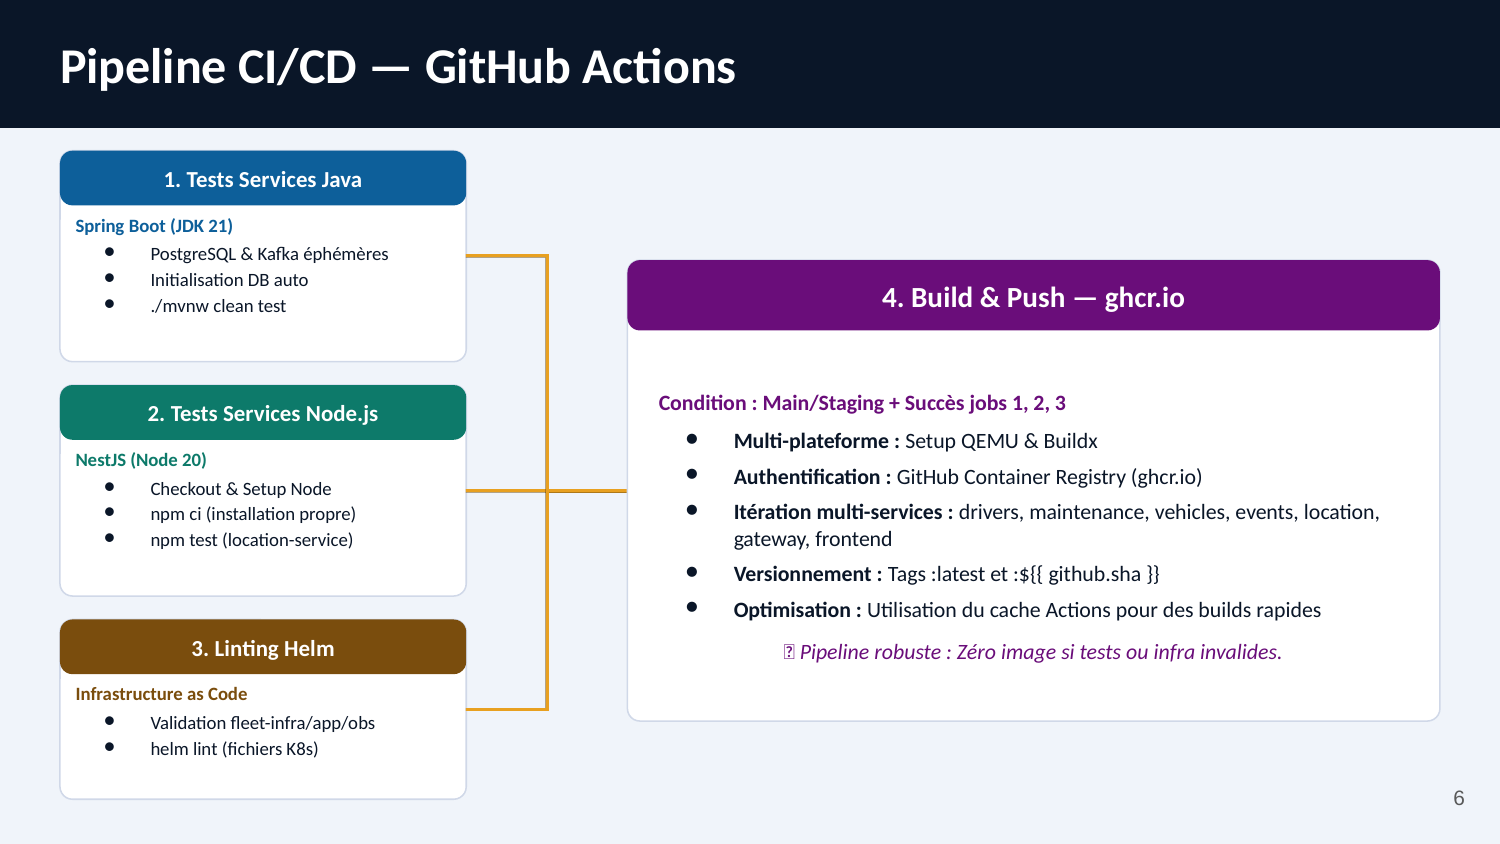

Pipeline CI/CD — GitHub Actions
1. Tests Services Java
Spring Boot (JDK 21)
PostgreSQL & Kafka éphémères
Initialisation DB auto
./mvnw clean test
4. Build & Push — ghcr.io
Condition : Main/Staging + Succès jobs 1, 2, 3
Multi-plateforme : Setup QEMU & Buildx
Authentification : GitHub Container Registry (ghcr.io)
Itération multi-services : drivers, maintenance, vehicles, events, location, gateway, frontend
Versionnement : Tags :latest et :${{ github.sha }}
Optimisation : Utilisation du cache Actions pour des builds rapides
✅ Pipeline robuste : Zéro image si tests ou infra invalides.
2. Tests Services Node.js
NestJS (Node 20)
Checkout & Setup Node
npm ci (installation propre)
npm test (location-service)
3. Linting Helm
Infrastructure as Code
Validation fleet-infra/app/obs
helm lint (fichiers K8s)